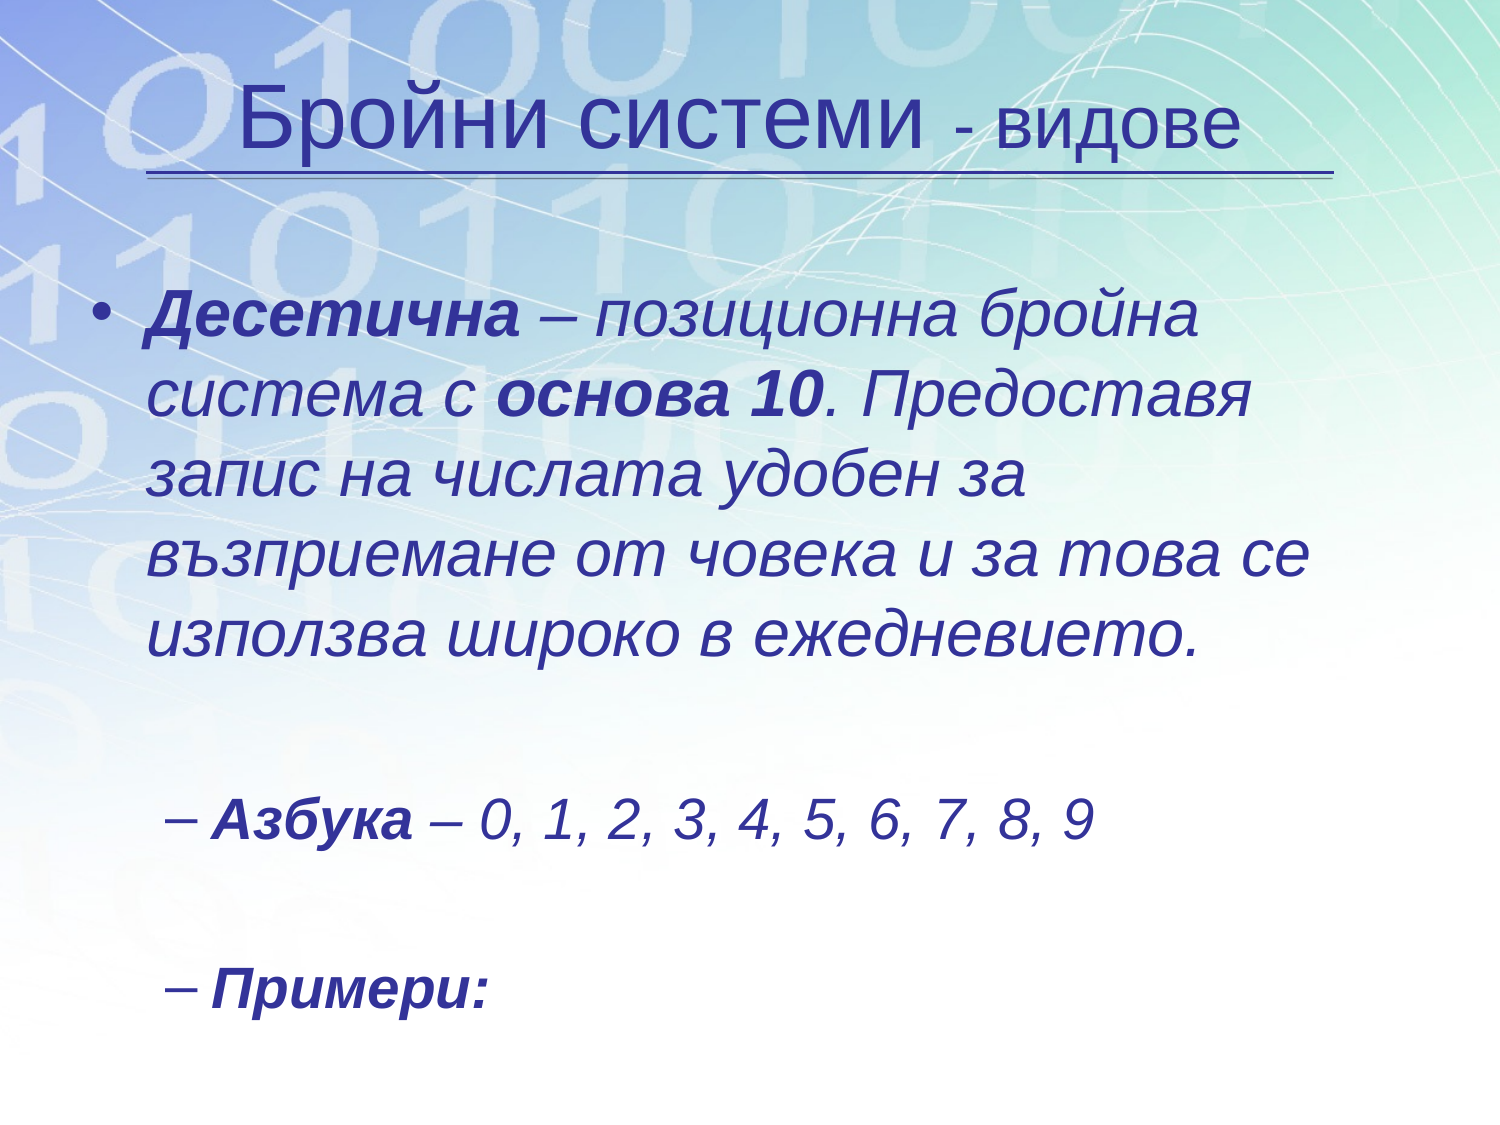

# Бройни системи - видове
Десетична – позиционна бройна система с основа 10. Предоставя запис на числата удобен за възприемане от човека и за това се използва широко в ежедневието.
Азбука – 0, 1, 2, 3, 4, 5, 6, 7, 8, 9
Примери: